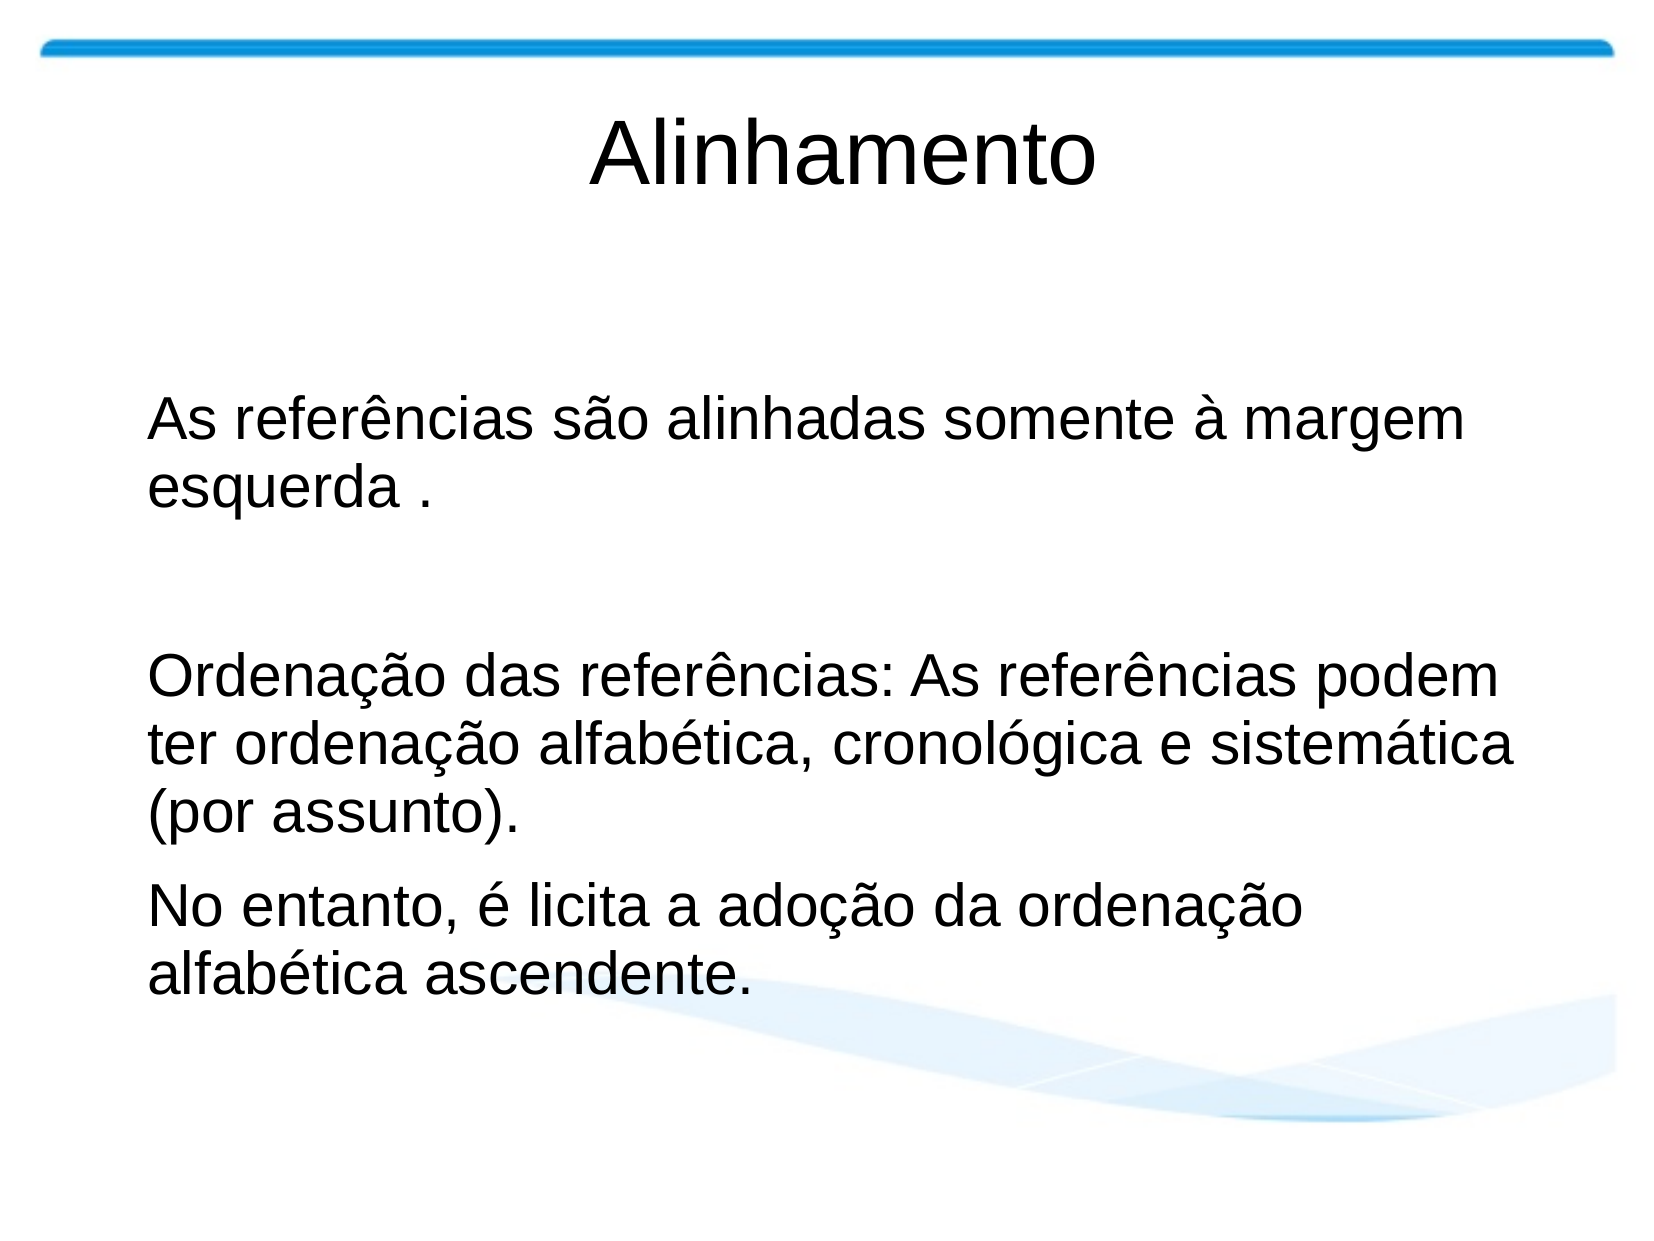

# Alinhamento
As referências são alinhadas somente à margem esquerda .
Ordenação das referências: As referências podem ter ordenação alfabética, cronológica e sistemática (por assunto).
No entanto, é licita a adoção da ordenação alfabética ascendente.